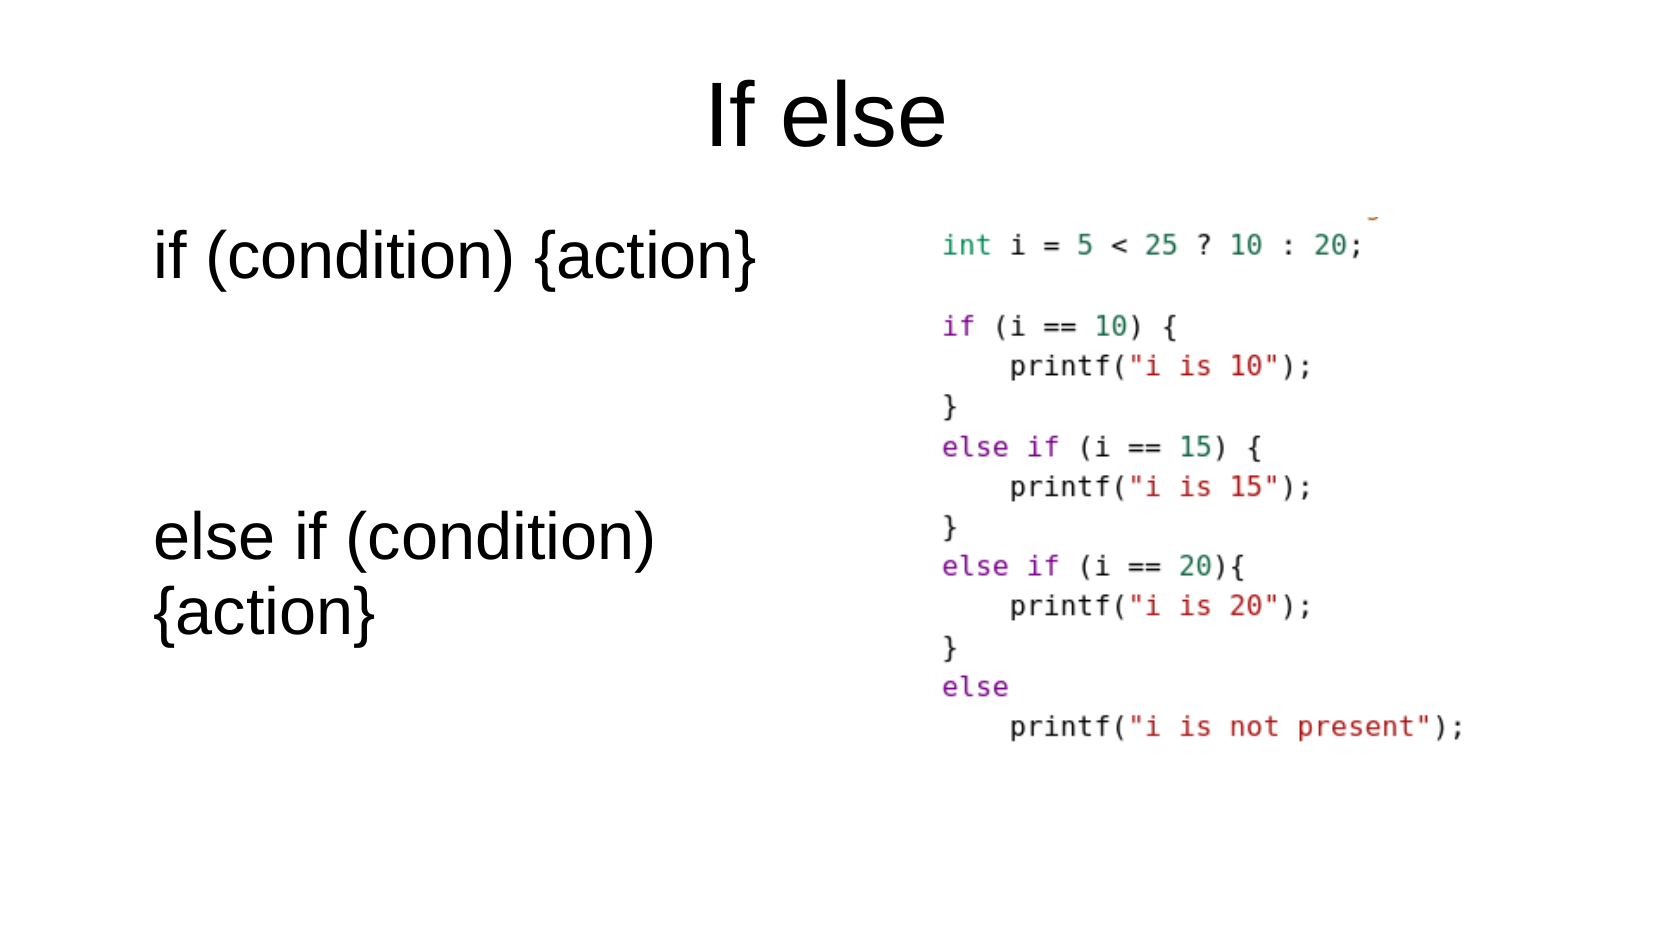

# If else
if (condition) {action}
else if (condition) {action}